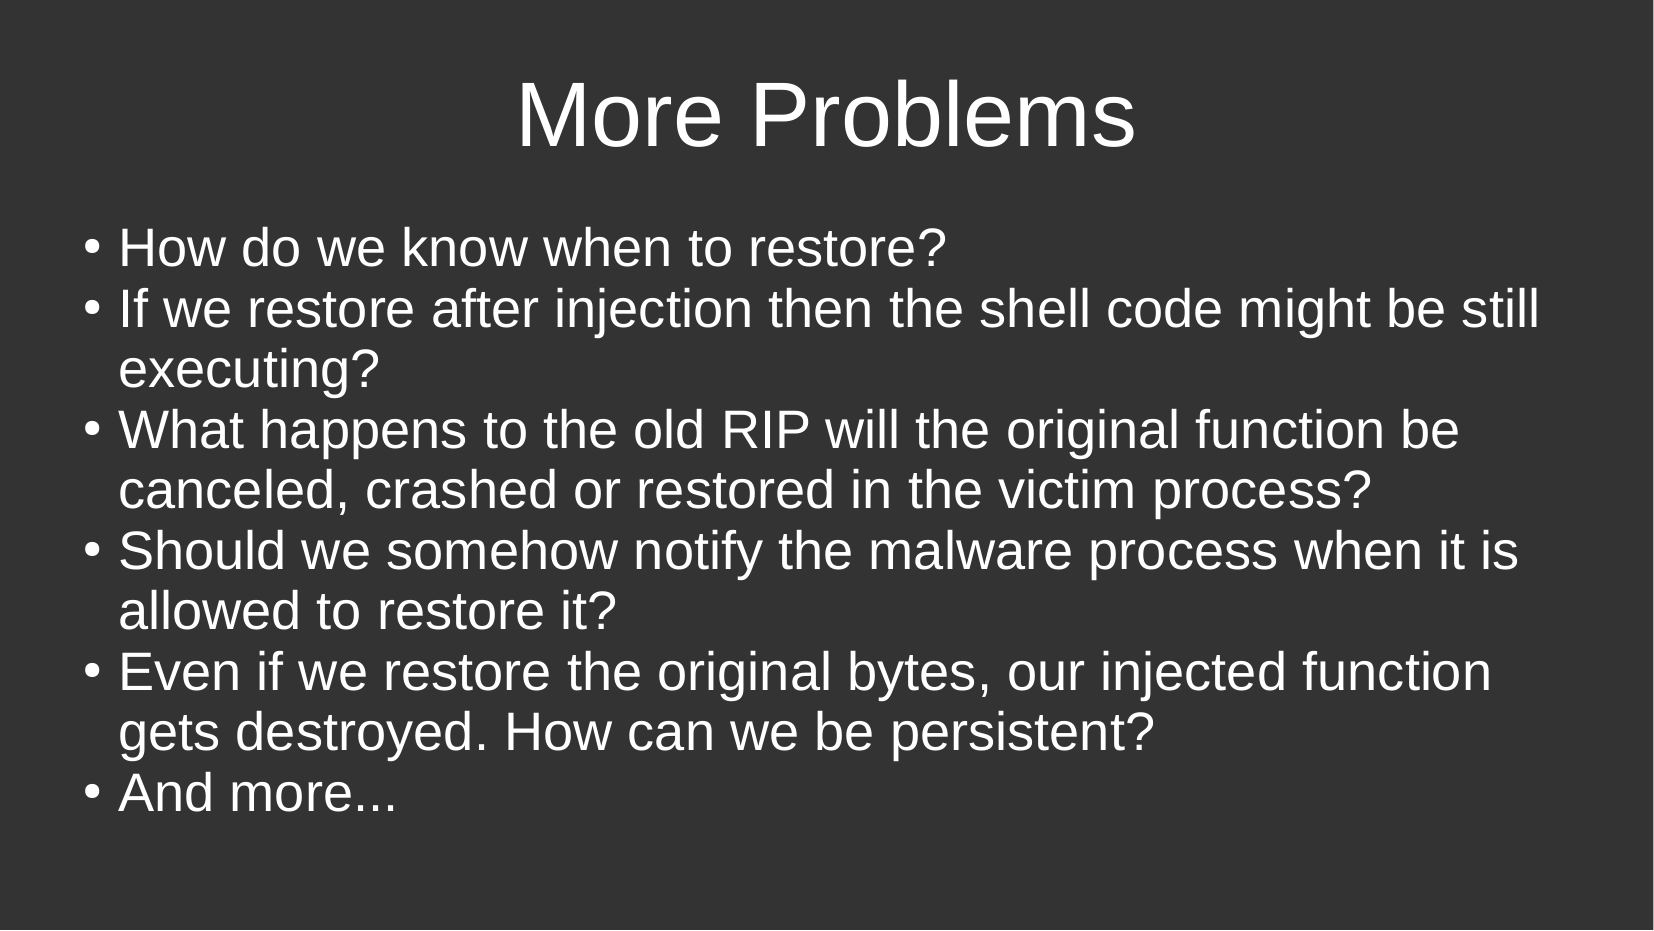

# More Problems
How do we know when to restore?
If we restore after injection then the shell code might be still executing?
What happens to the old RIP will the original function be canceled, crashed or restored in the victim process?
Should we somehow notify the malware process when it is allowed to restore it?
Even if we restore the original bytes, our injected function gets destroyed. How can we be persistent?
And more...